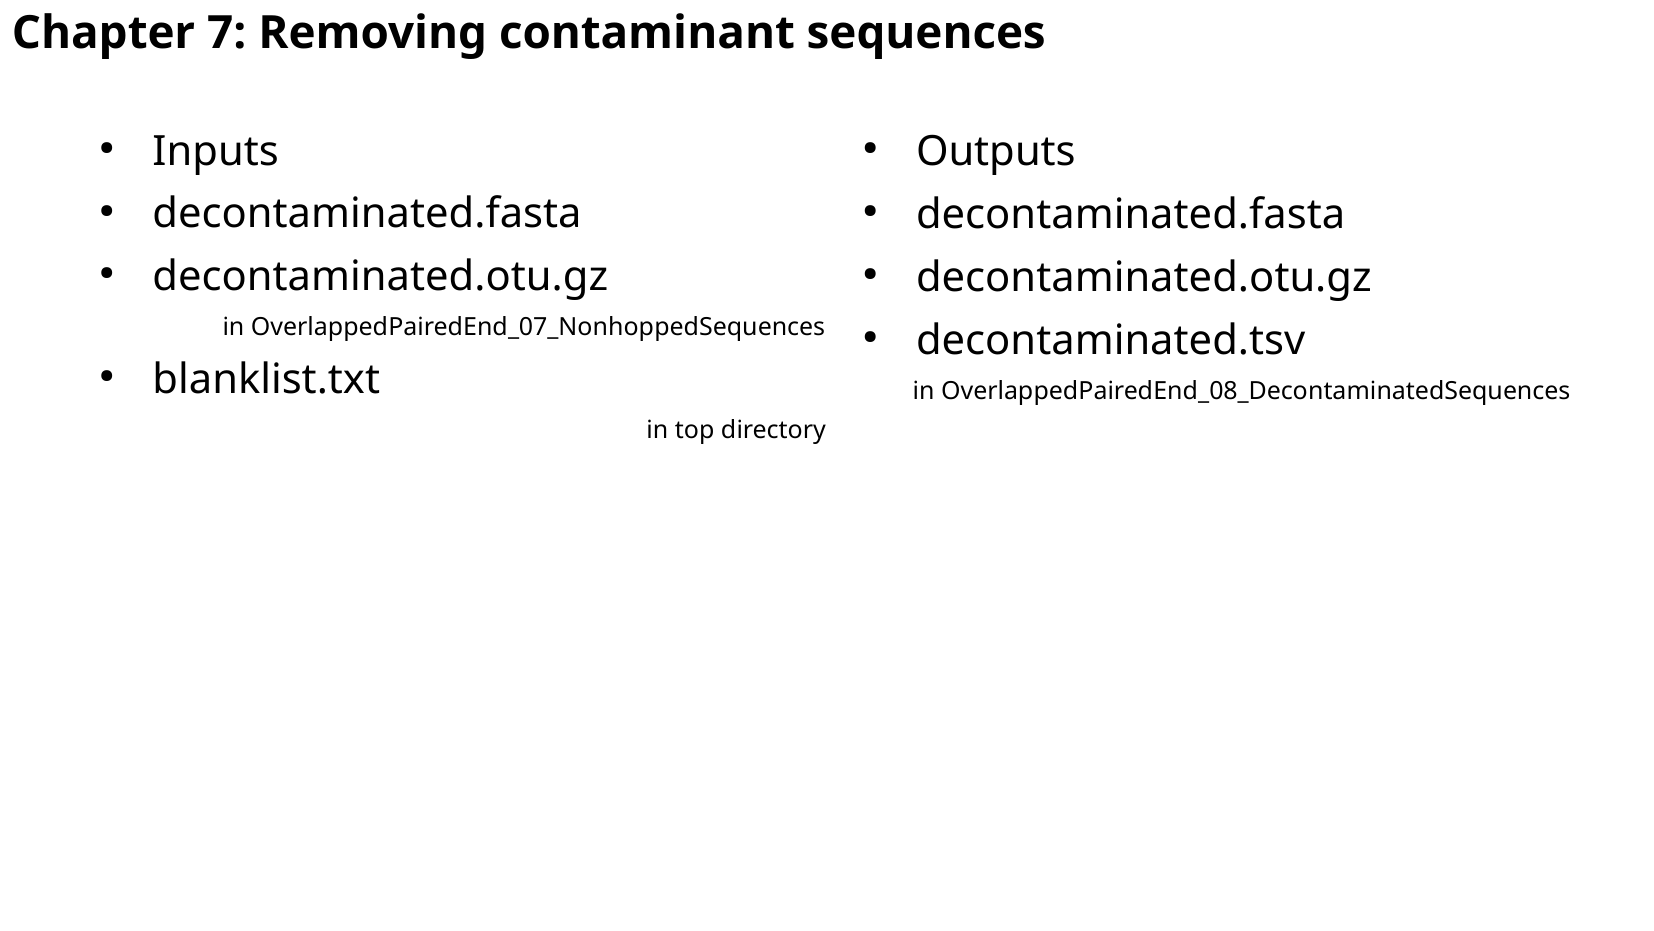

# Chapter 7: Removing contaminant sequences
Inputs
decontaminated.fasta
decontaminated.otu.gz
in OverlappedPairedEnd_07_NonhoppedSequences
blanklist.txt
in top directory
Outputs
decontaminated.fasta
decontaminated.otu.gz
decontaminated.tsv
in OverlappedPairedEnd_08_DecontaminatedSequences